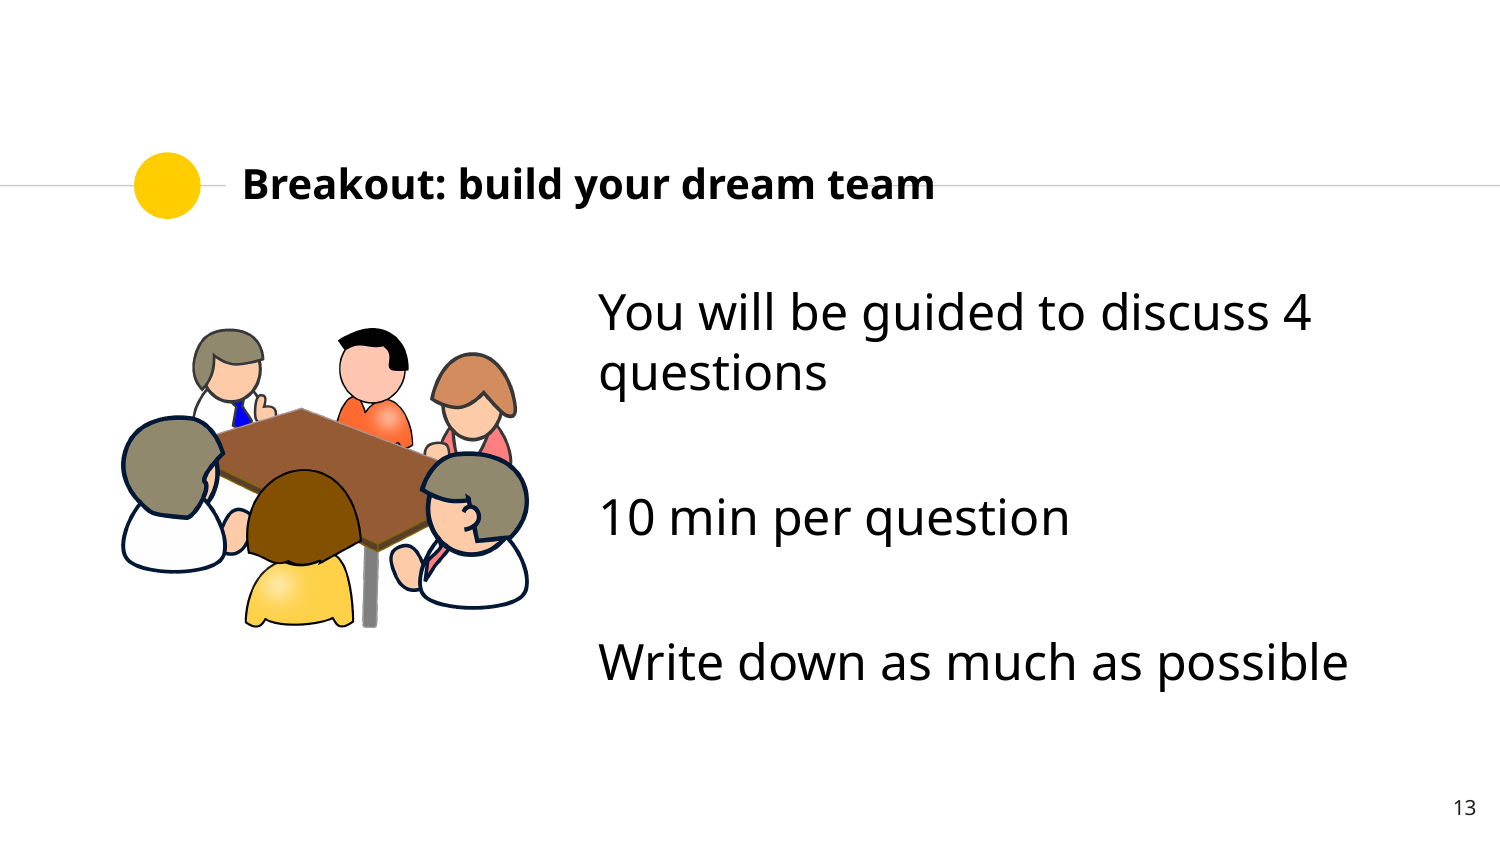

# Breakout: build your dream team
You will be guided to discuss 4 questions
10 min per question
Write down as much as possible